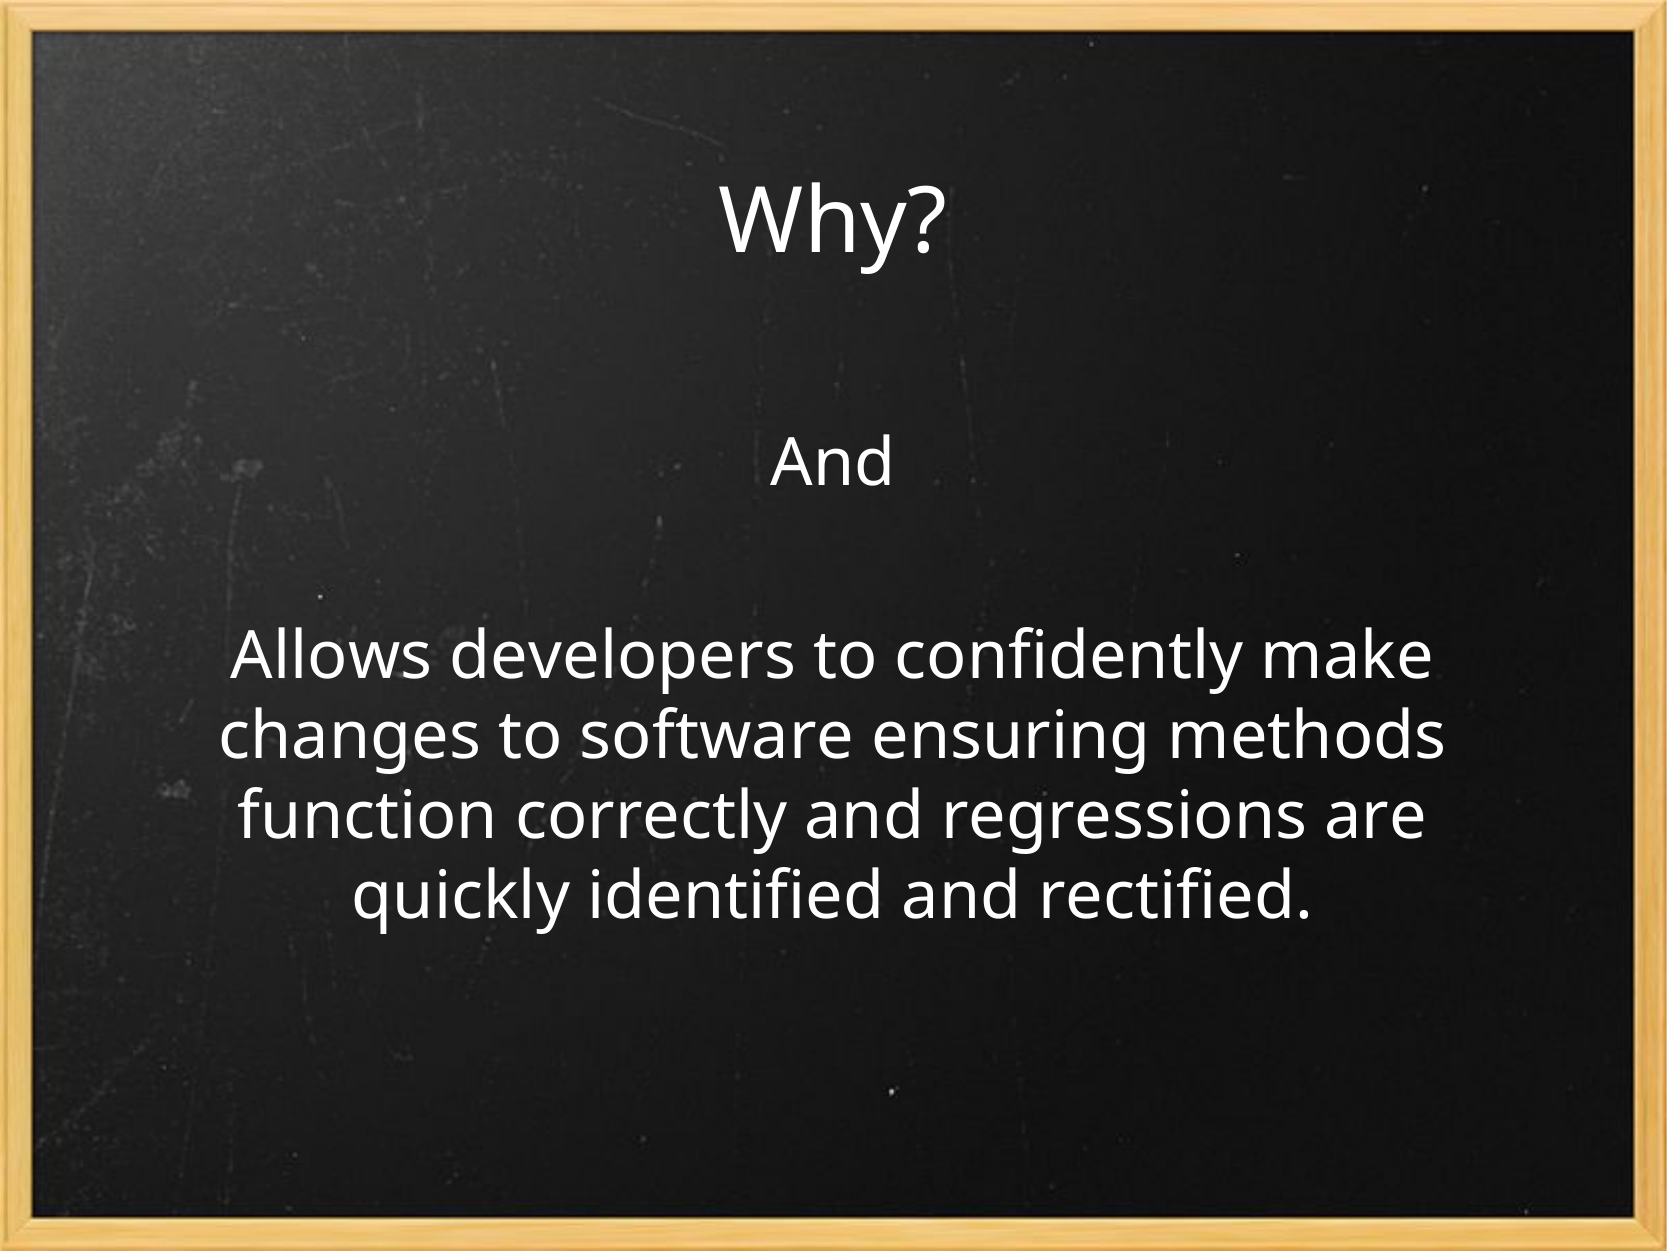

# Why?
And
Allows developers to confidently make changes to software ensuring methods function correctly and regressions are quickly identified and rectified.